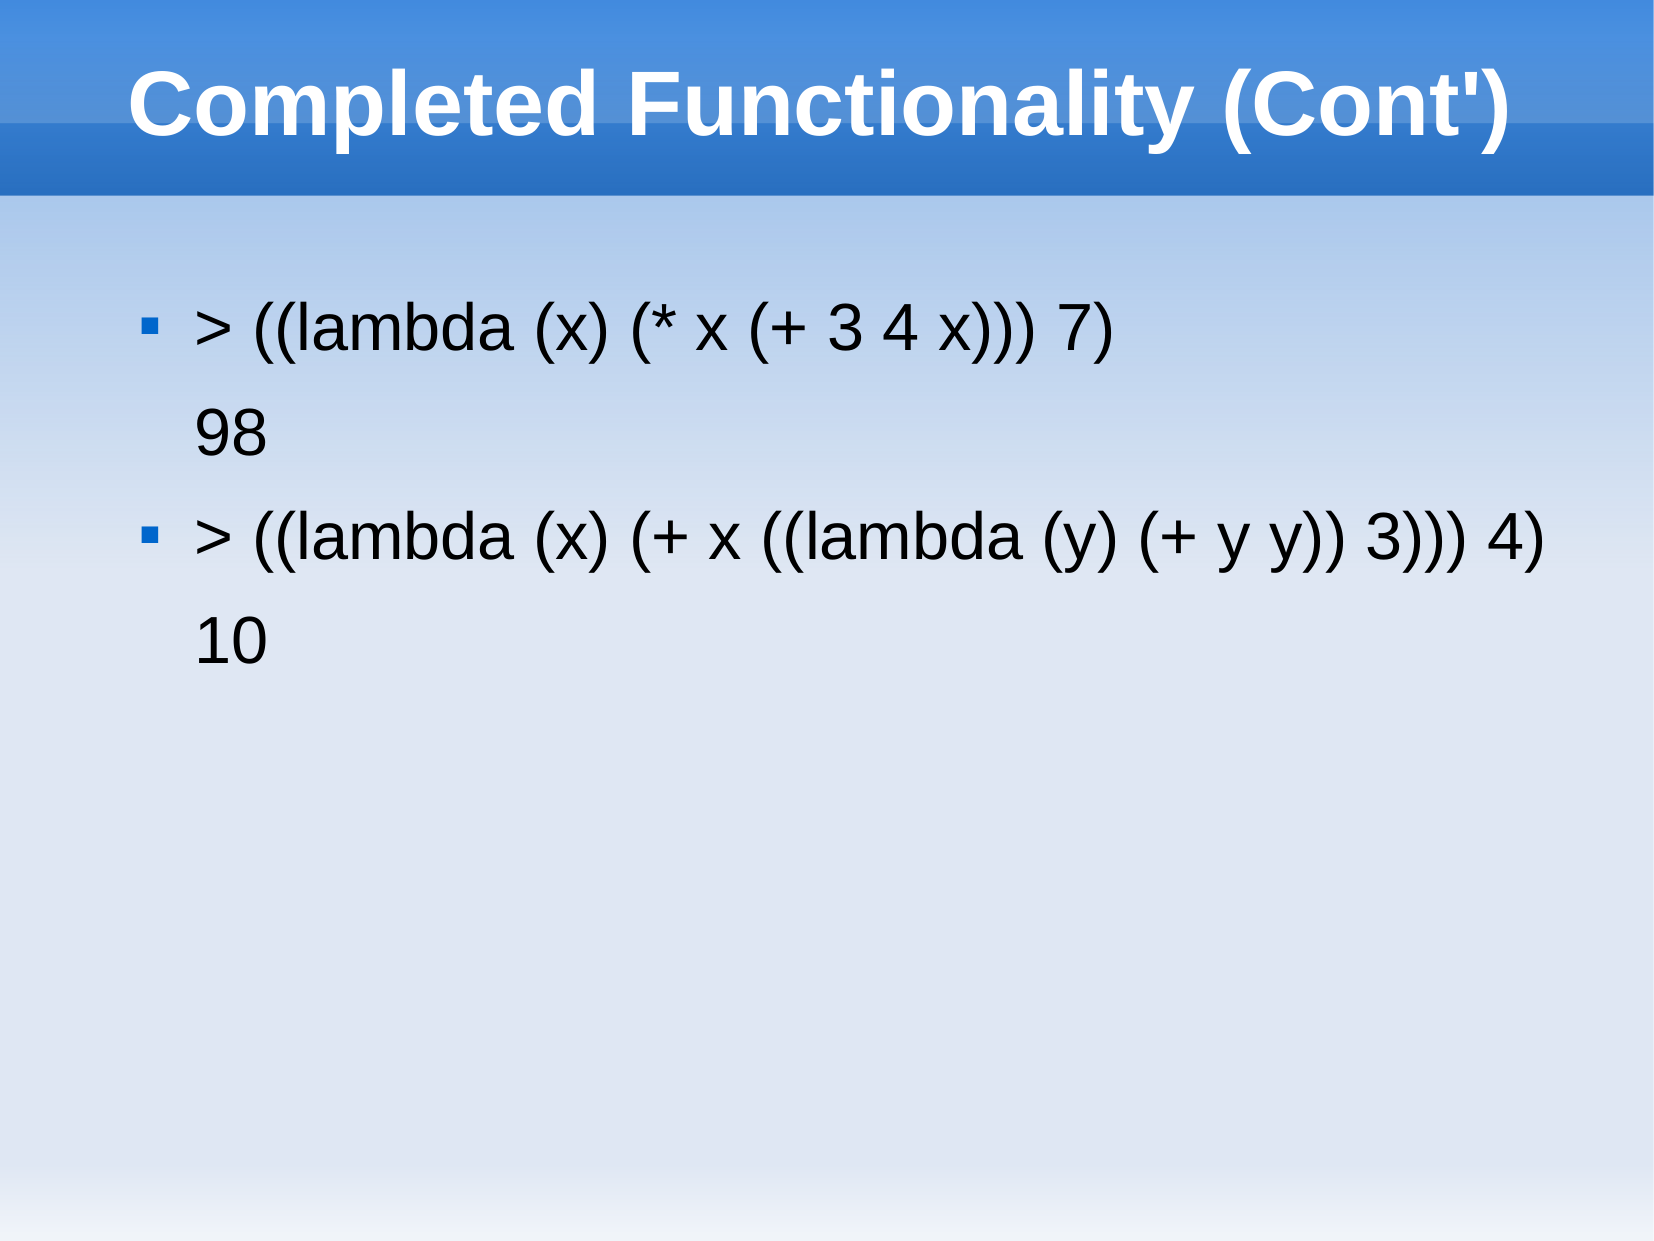

# Completed Functionality (Cont')
> ((lambda (x) (* x (+ 3 4 x))) 7)
98
> ((lambda (x) (+ x ((lambda (y) (+ y y)) 3))) 4)
10